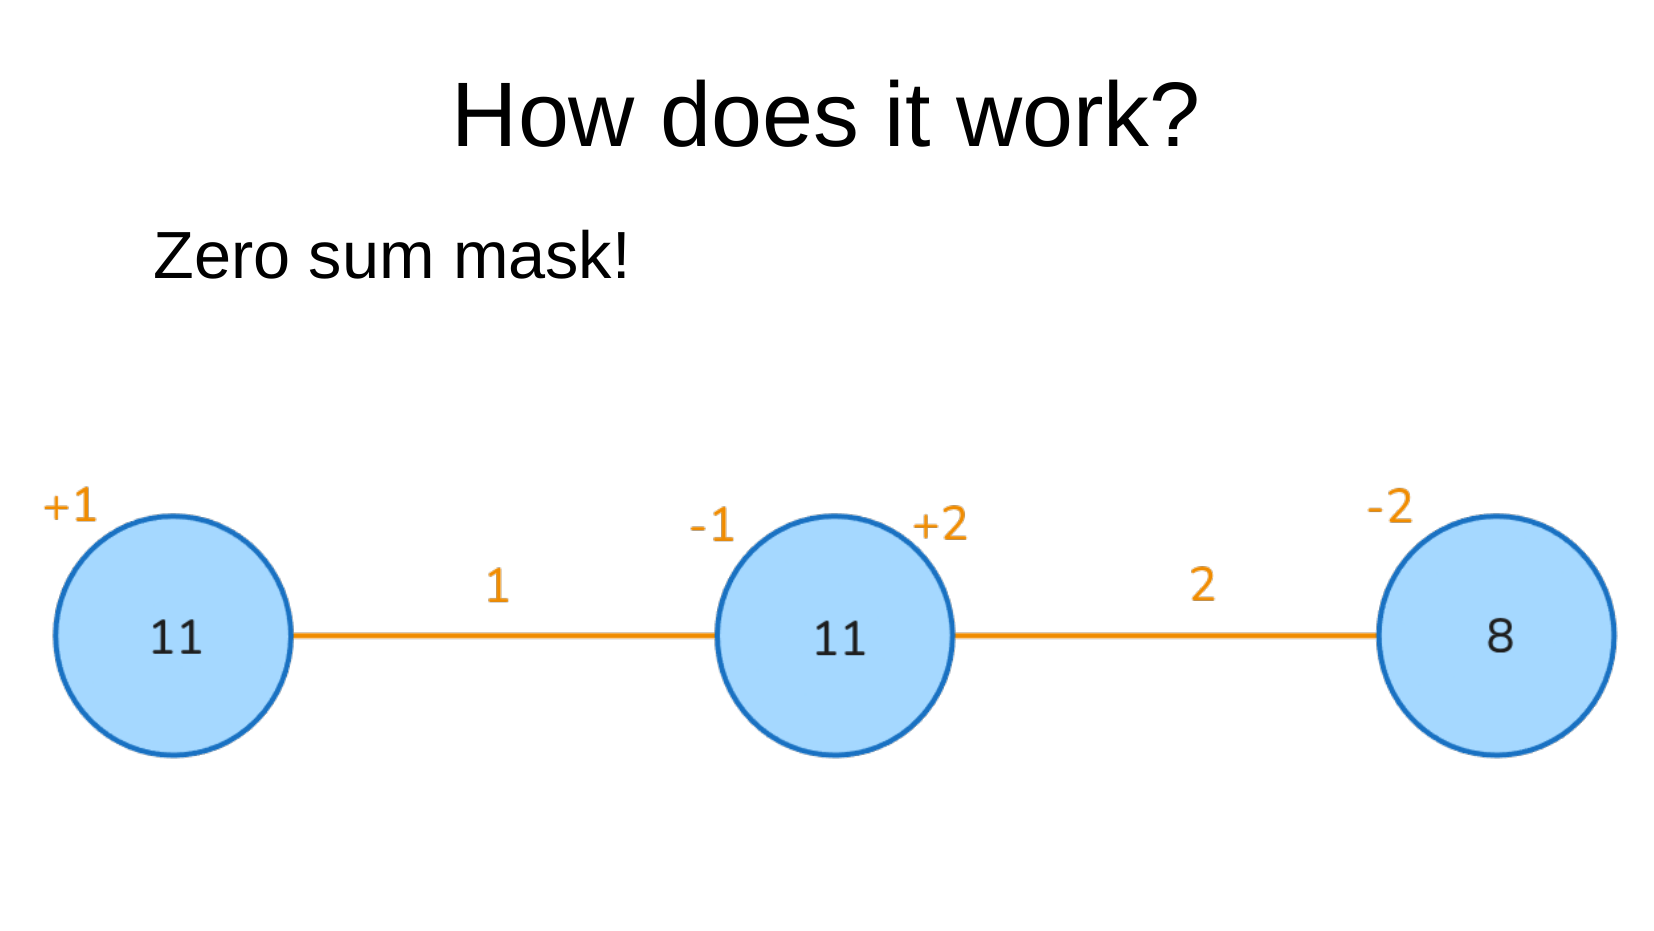

# How does it work?
Zero sum mask!